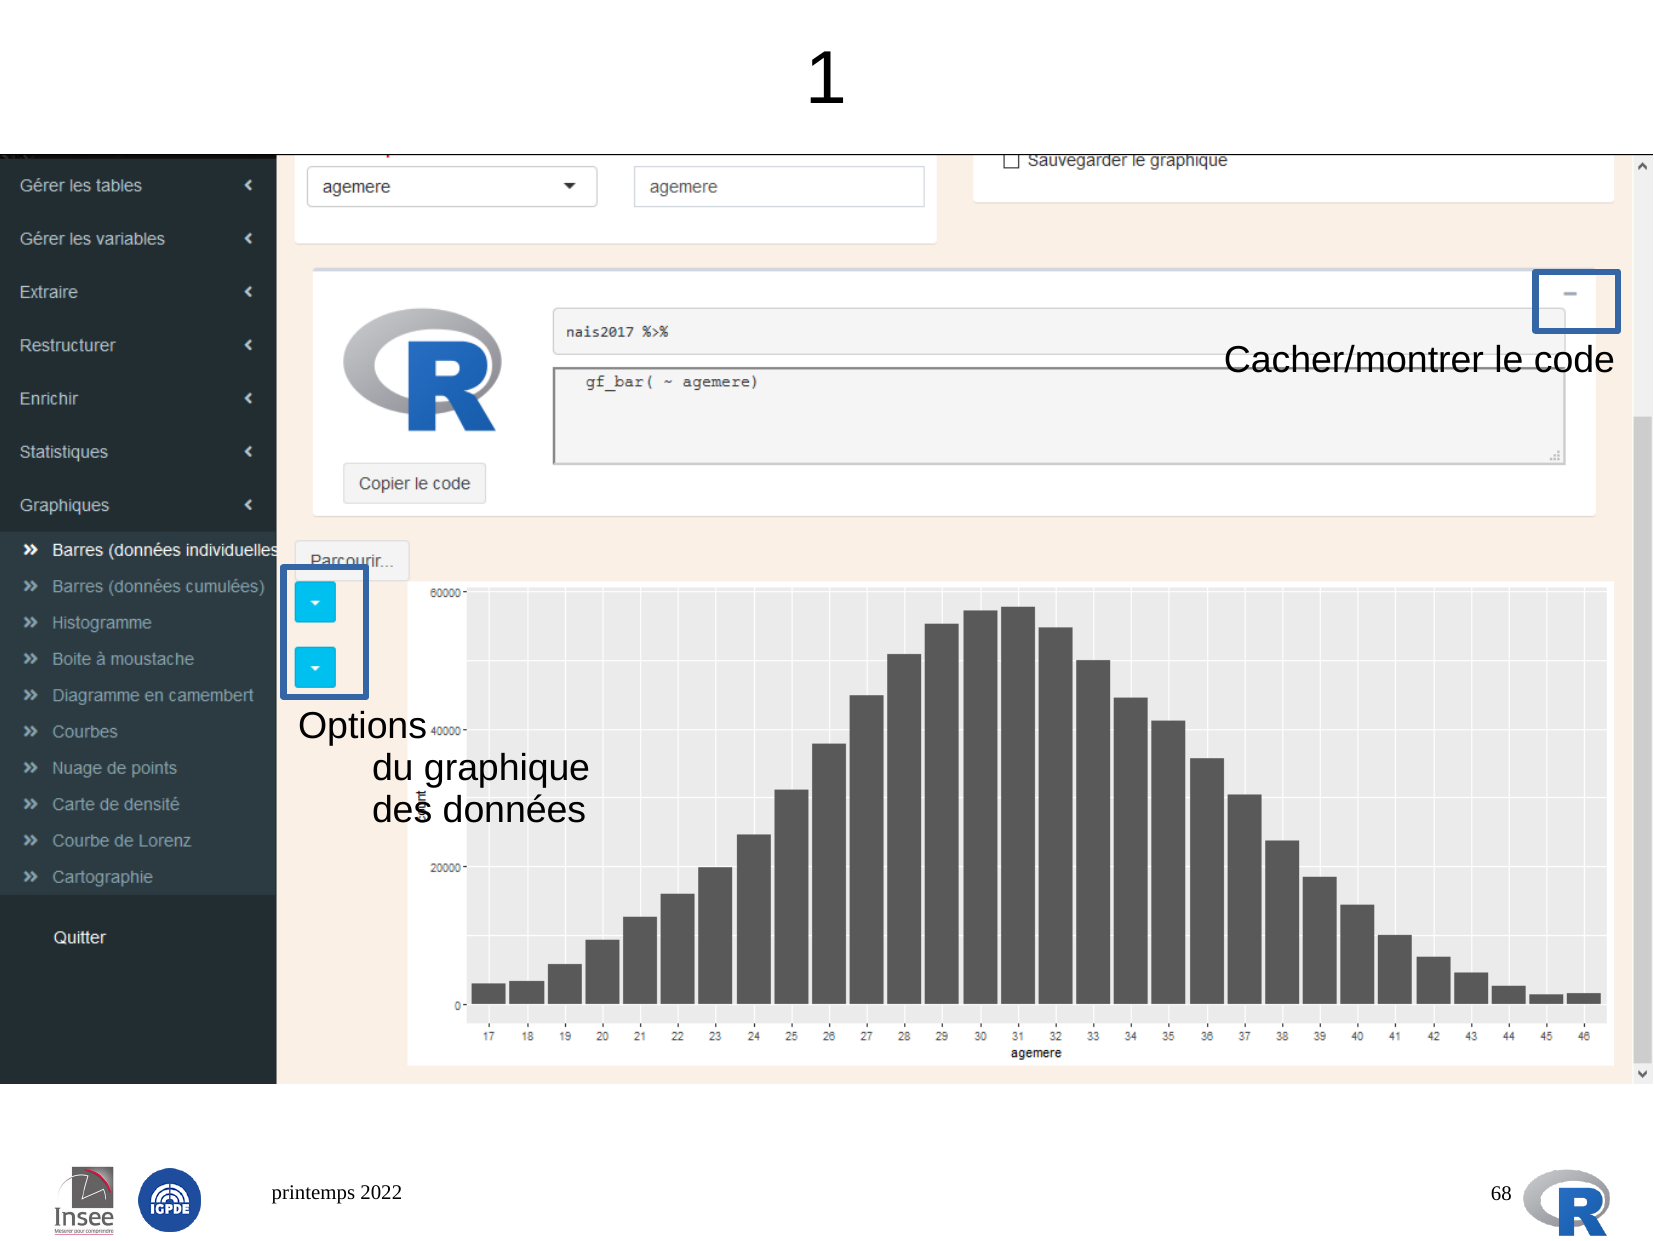

# 1
Cacher/montrer le code
Options
	du graphique
	des données
printemps 2022
68